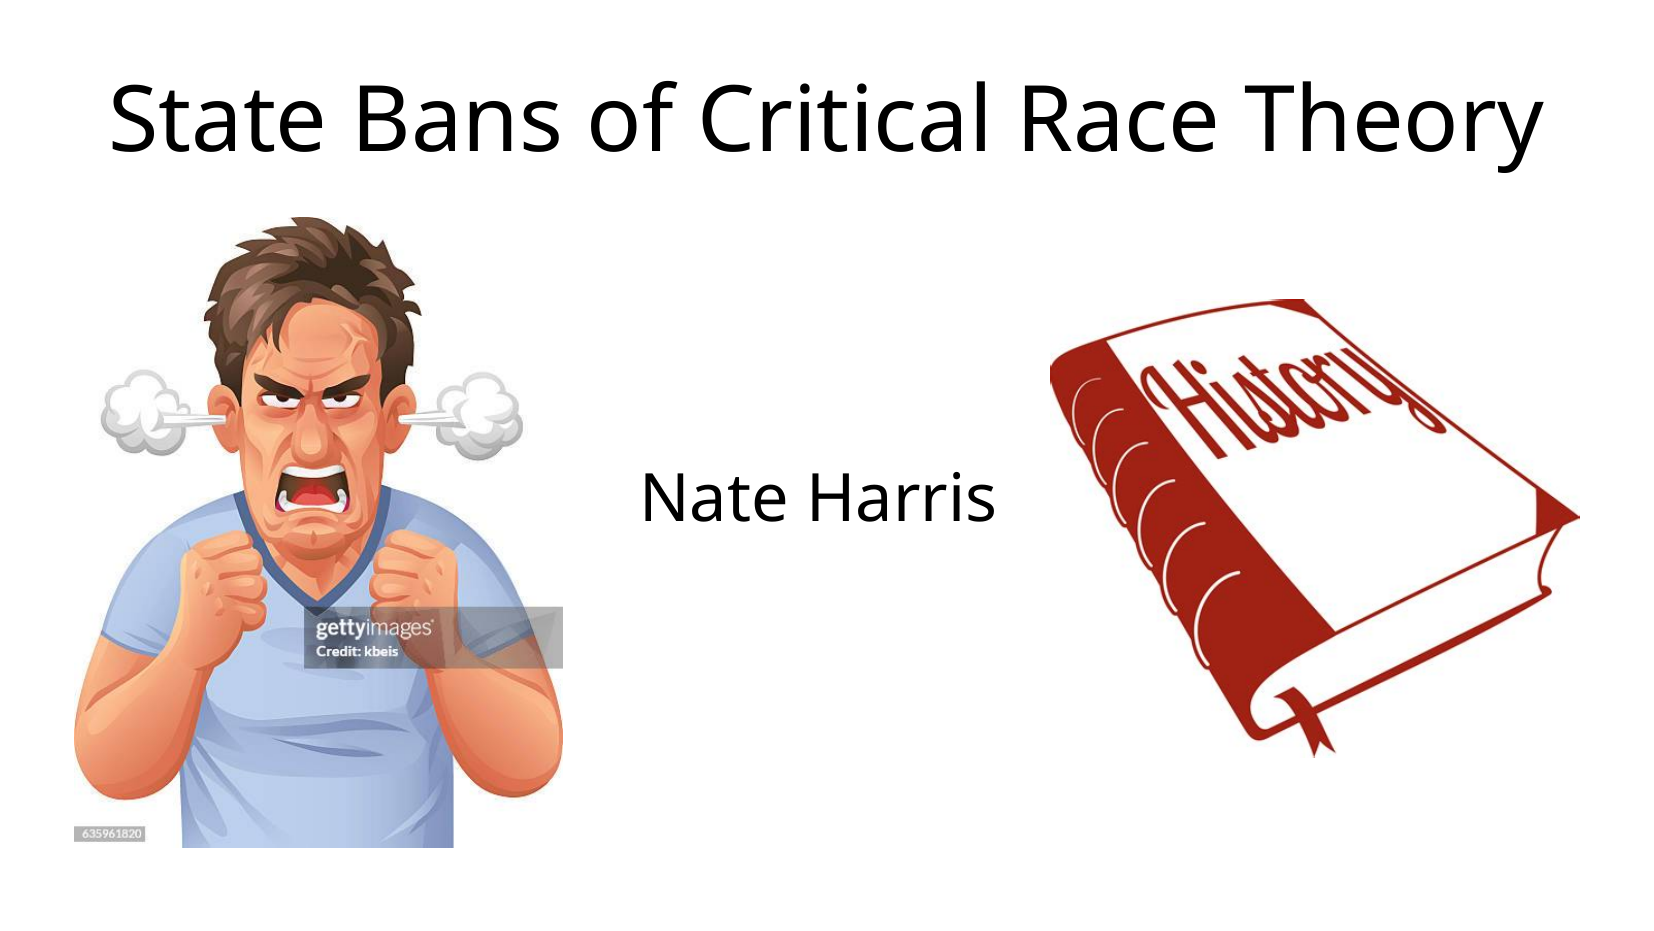

# State Bans of Critical Race Theory
Nate Harris